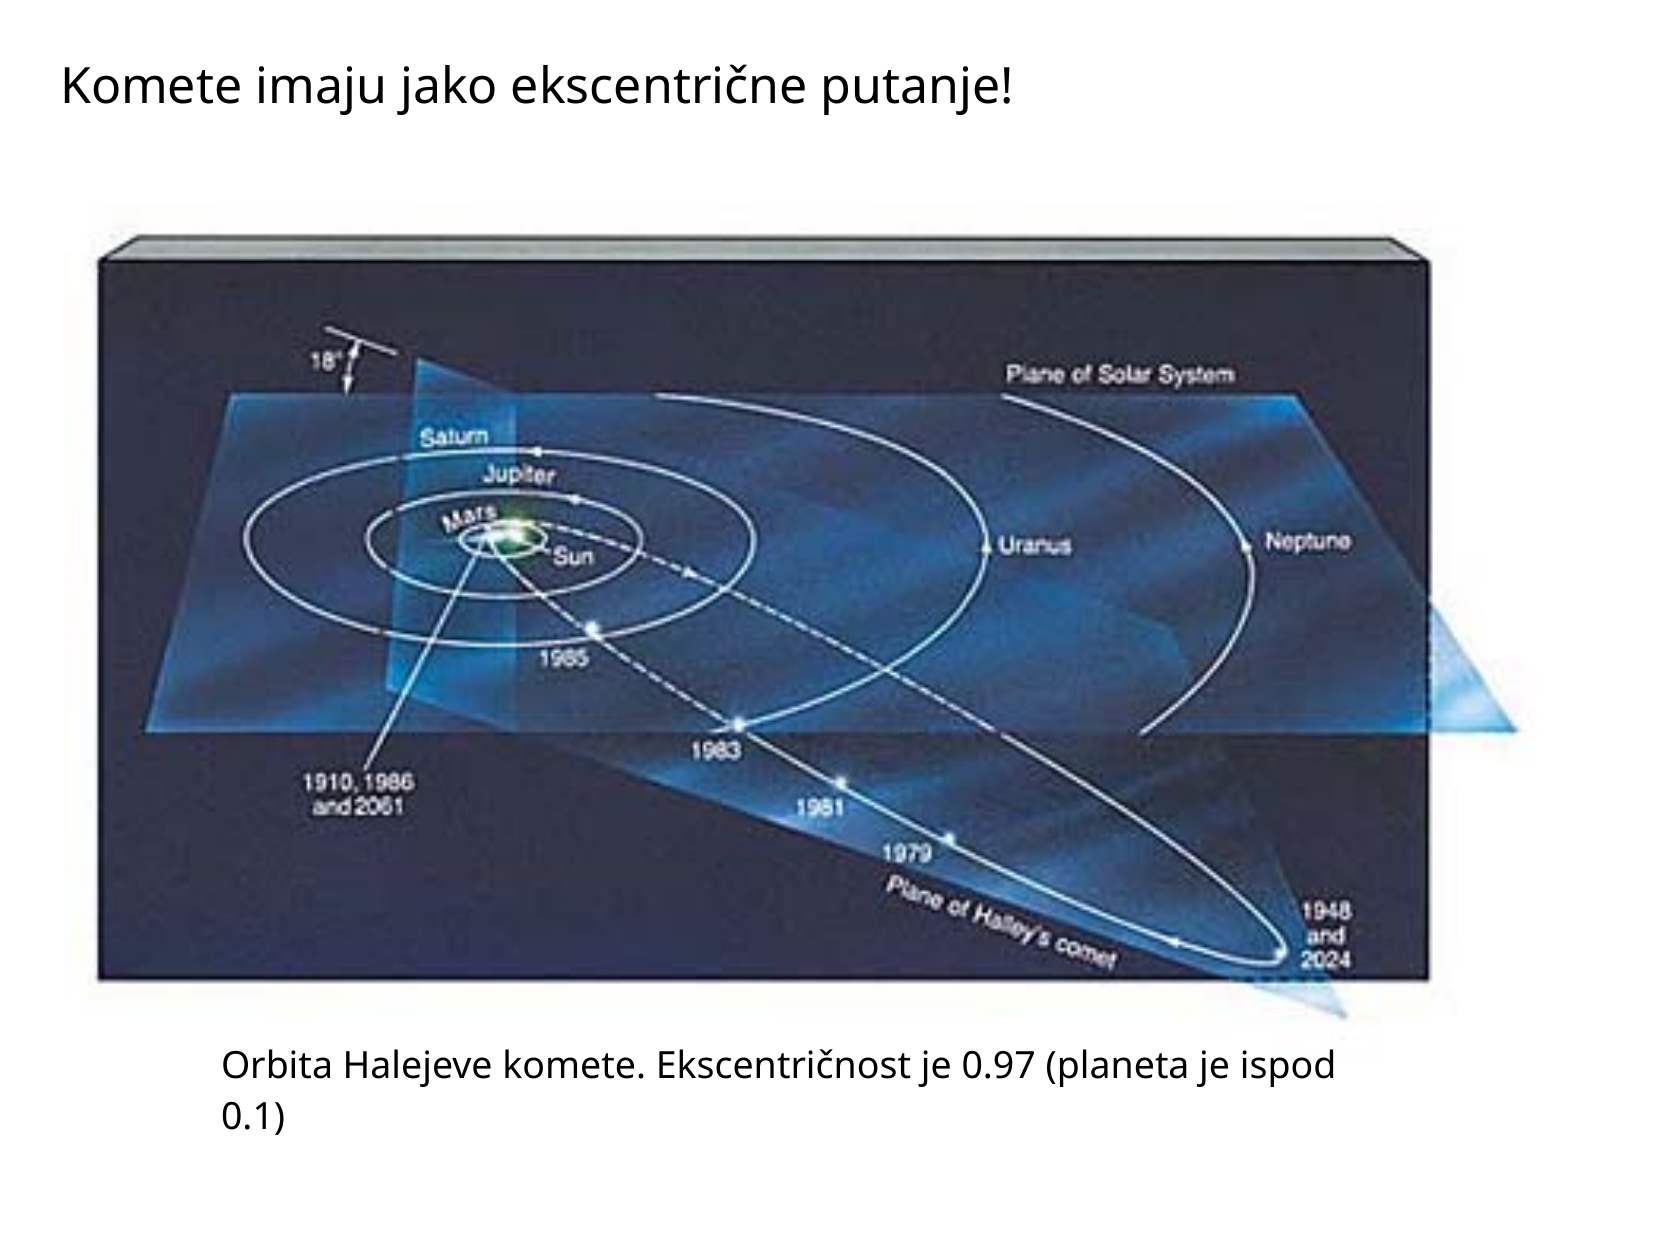

# Komete imaju jako ekscentrične putanje!
Orbita Halejeve komete. Ekscentričnost je 0.97 (planeta je ispod 0.1)